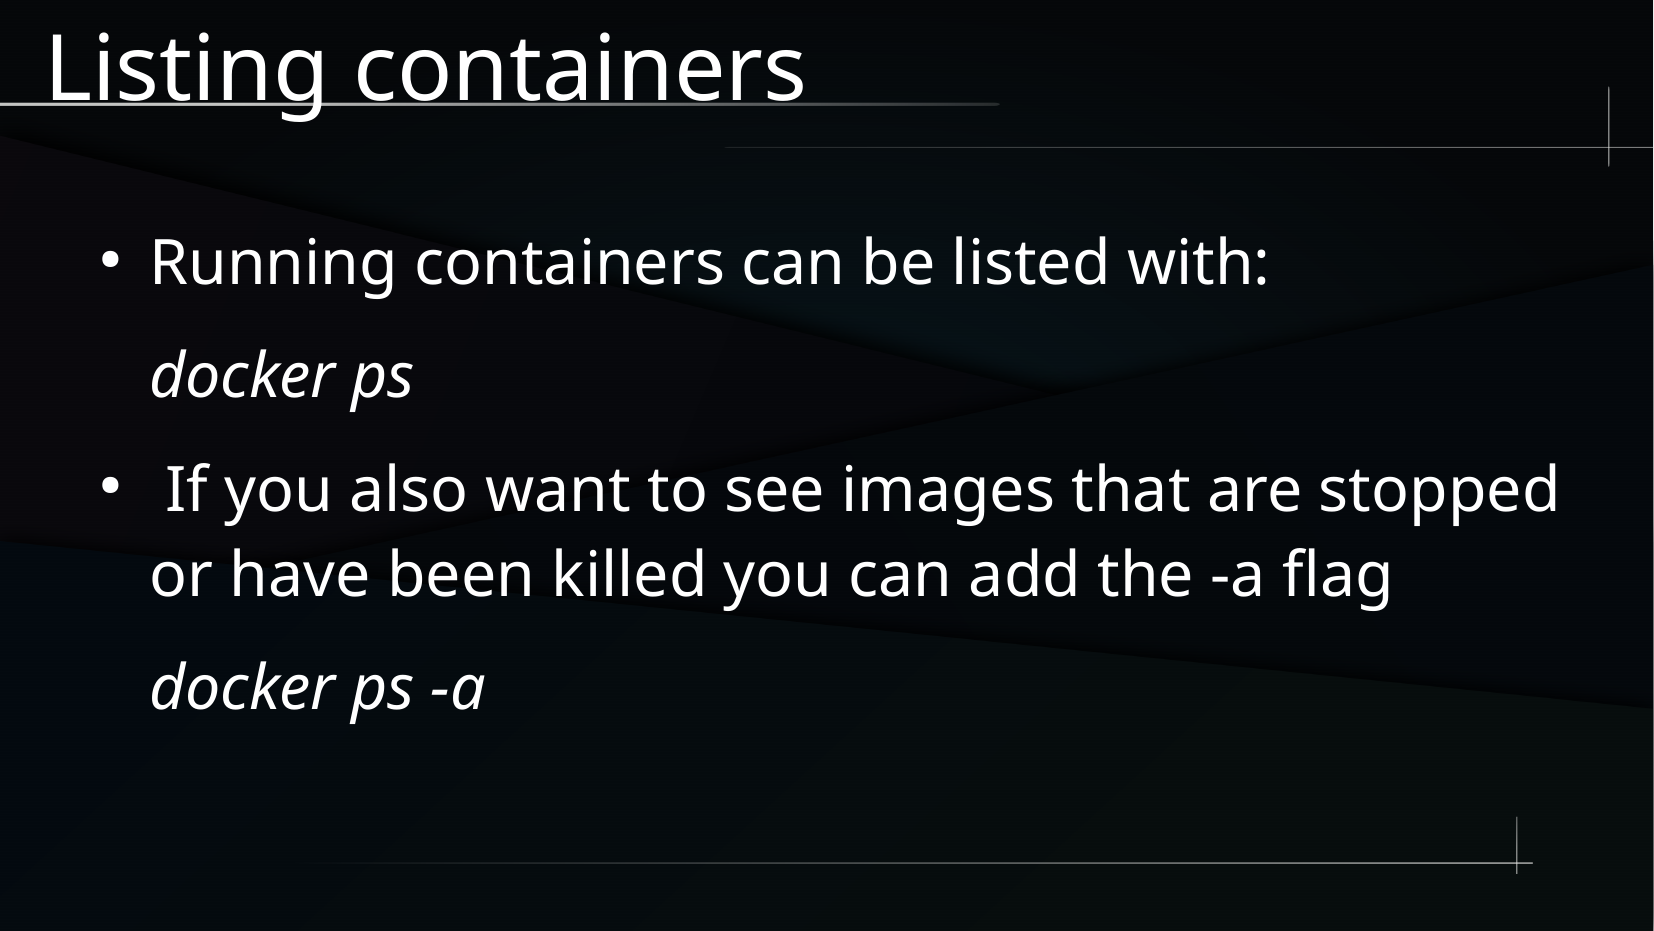

# Listing containers
Running containers can be listed with:
docker ps
 If you also want to see images that are stopped or have been killed you can add the -a flag
docker ps -a